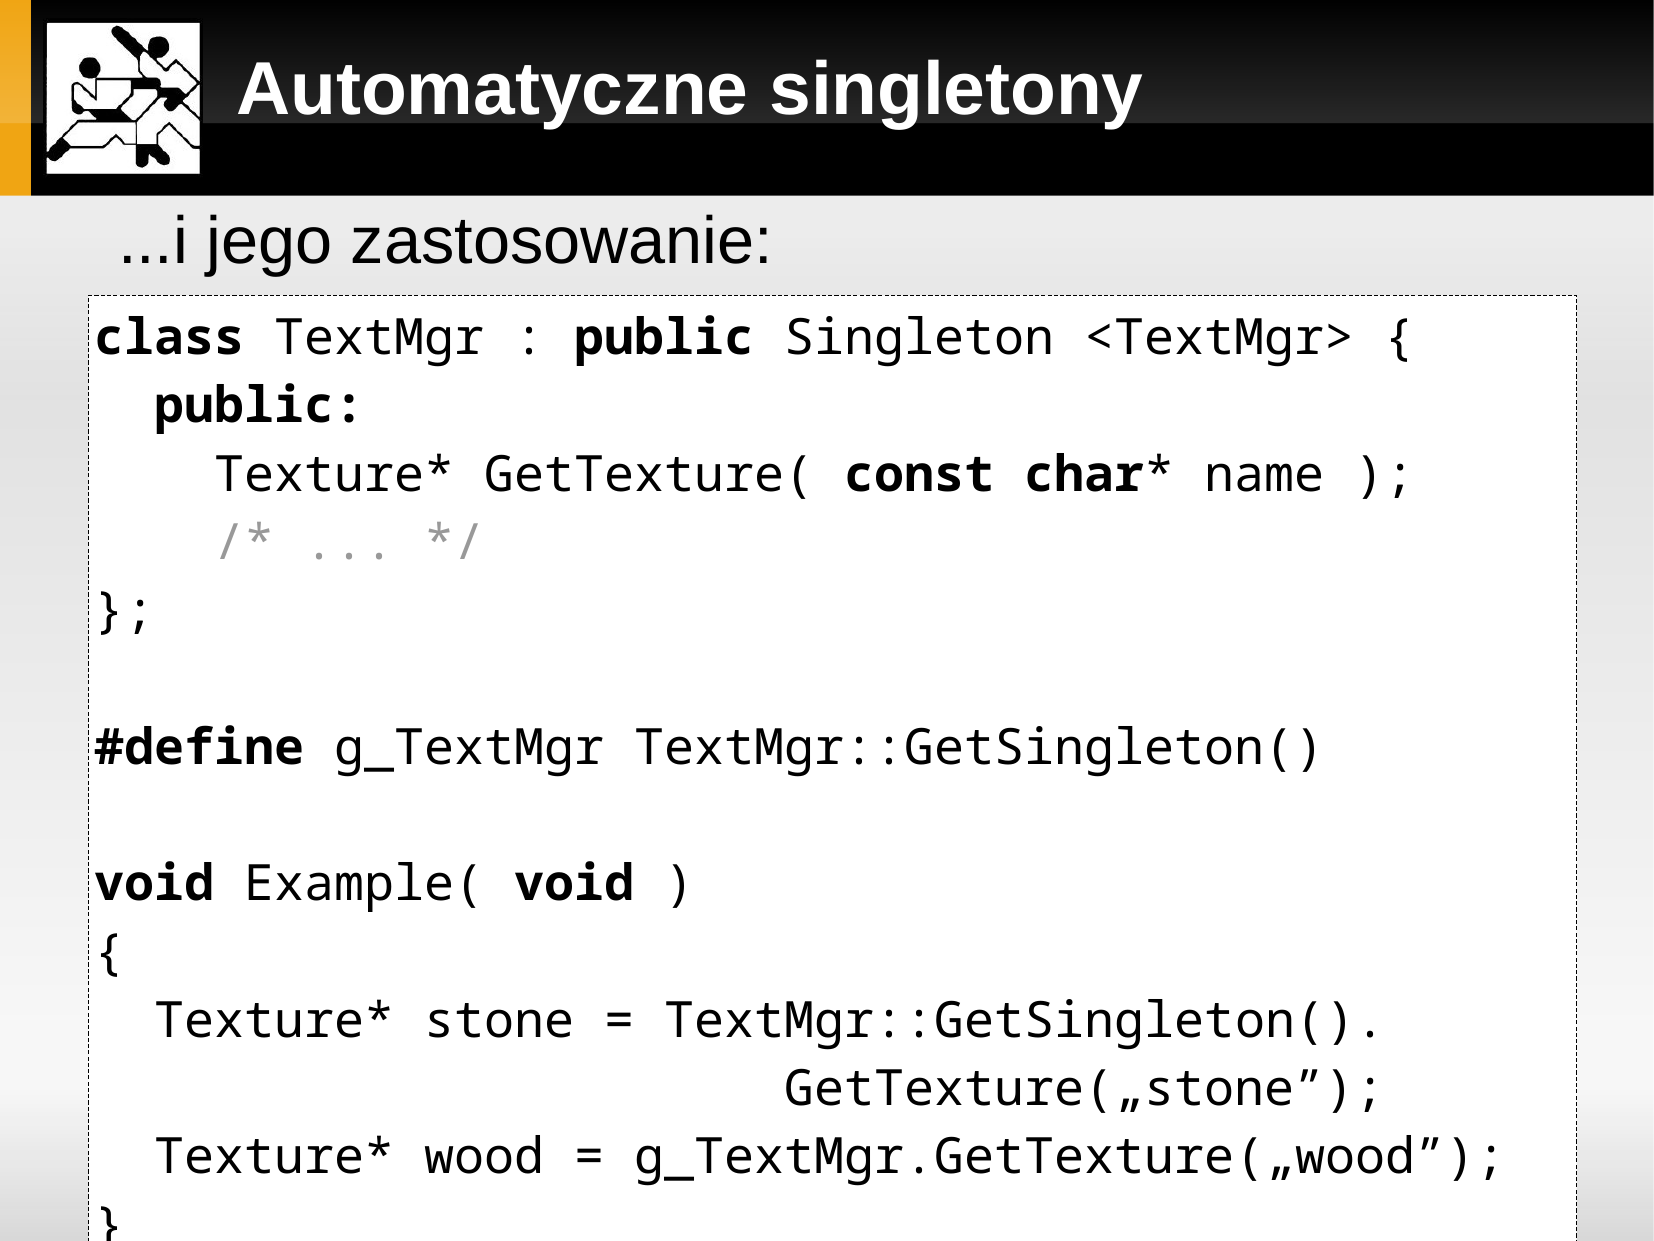

# Automatyczne singletony
...i jego zastosowanie:
class TextMgr : public Singleton <TextMgr> {
 public:
 Texture* GetTexture( const char* name );
 /* ... */
};
#define g_TextMgr TextMgr::GetSingleton()
void Example( void )
{
 Texture* stone = TextMgr::GetSingleton().
 GetTexture(„stone”);
 Texture* wood = g_TextMgr.GetTexture(„wood”);
}